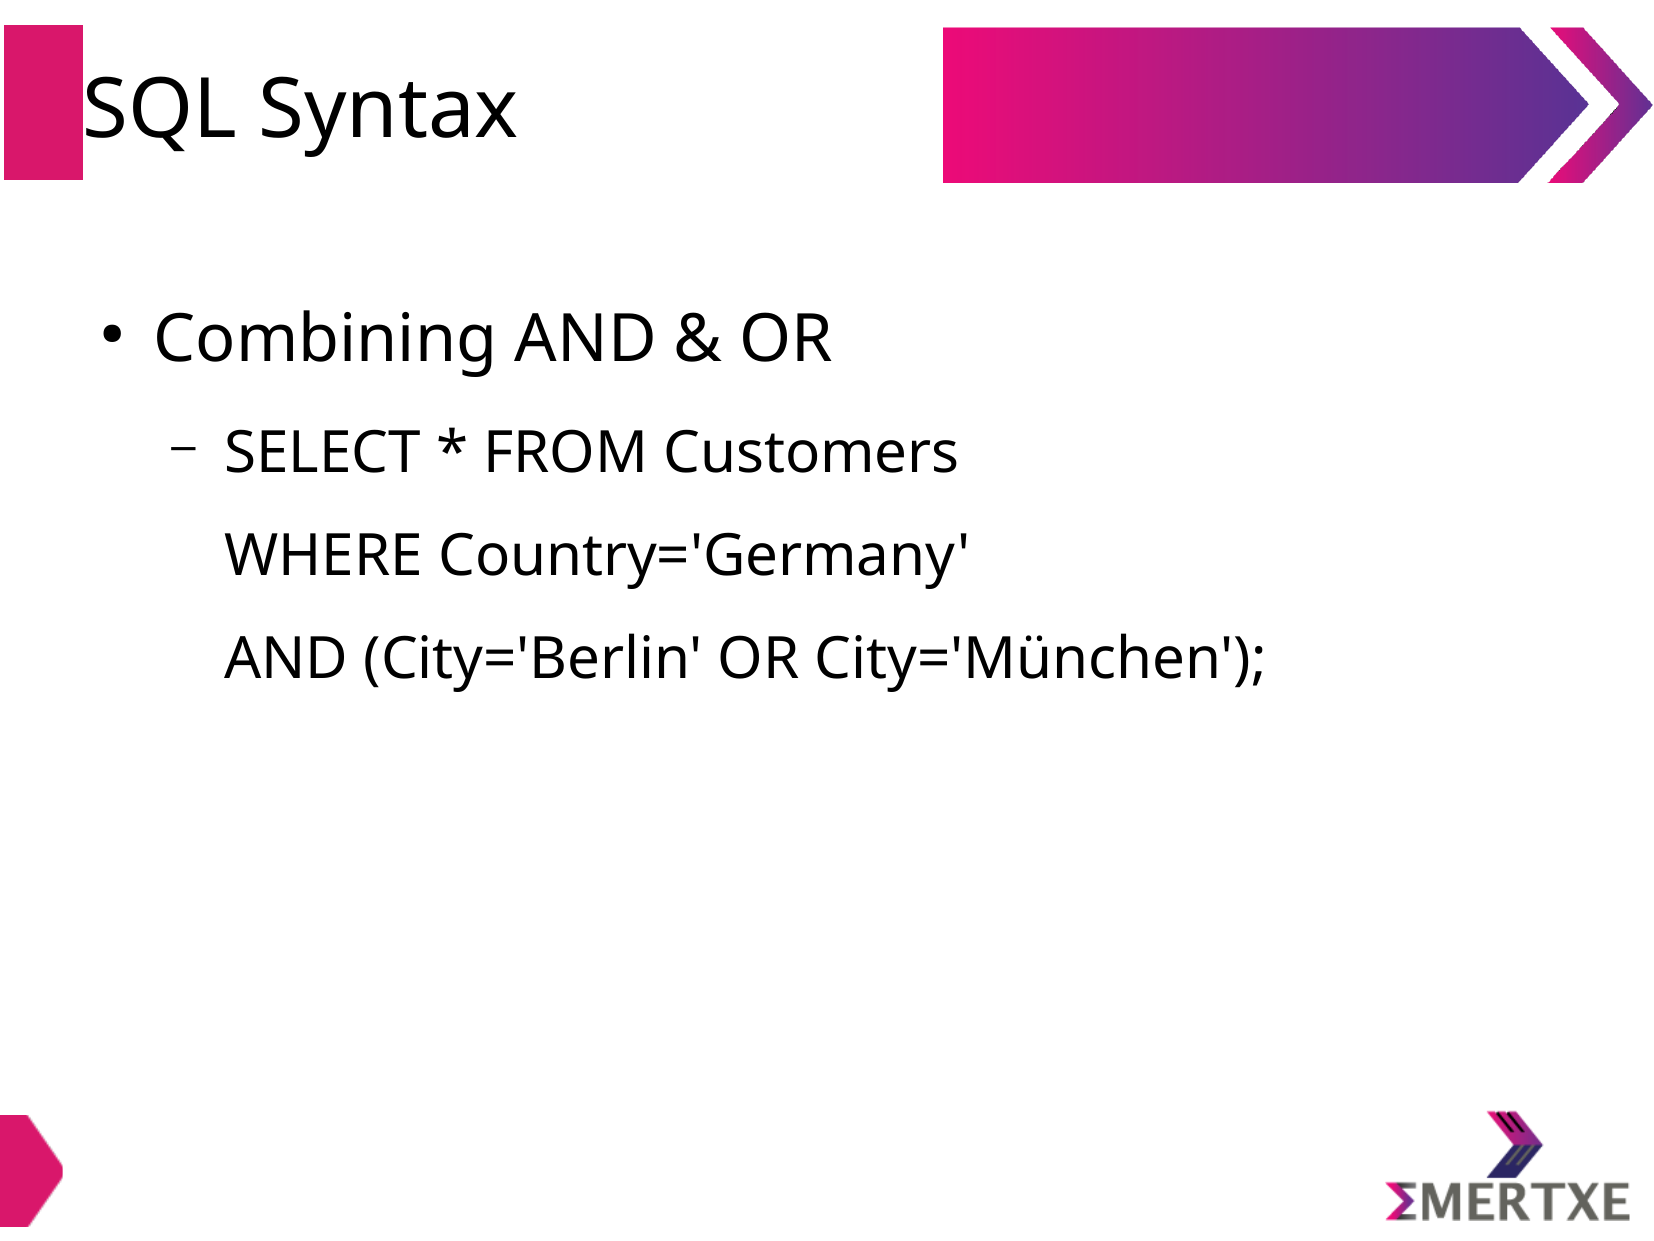

# SQL Syntax
Combining AND & OR
SELECT * FROM Customers
WHERE Country='Germany'
AND (City='Berlin' OR City='München');